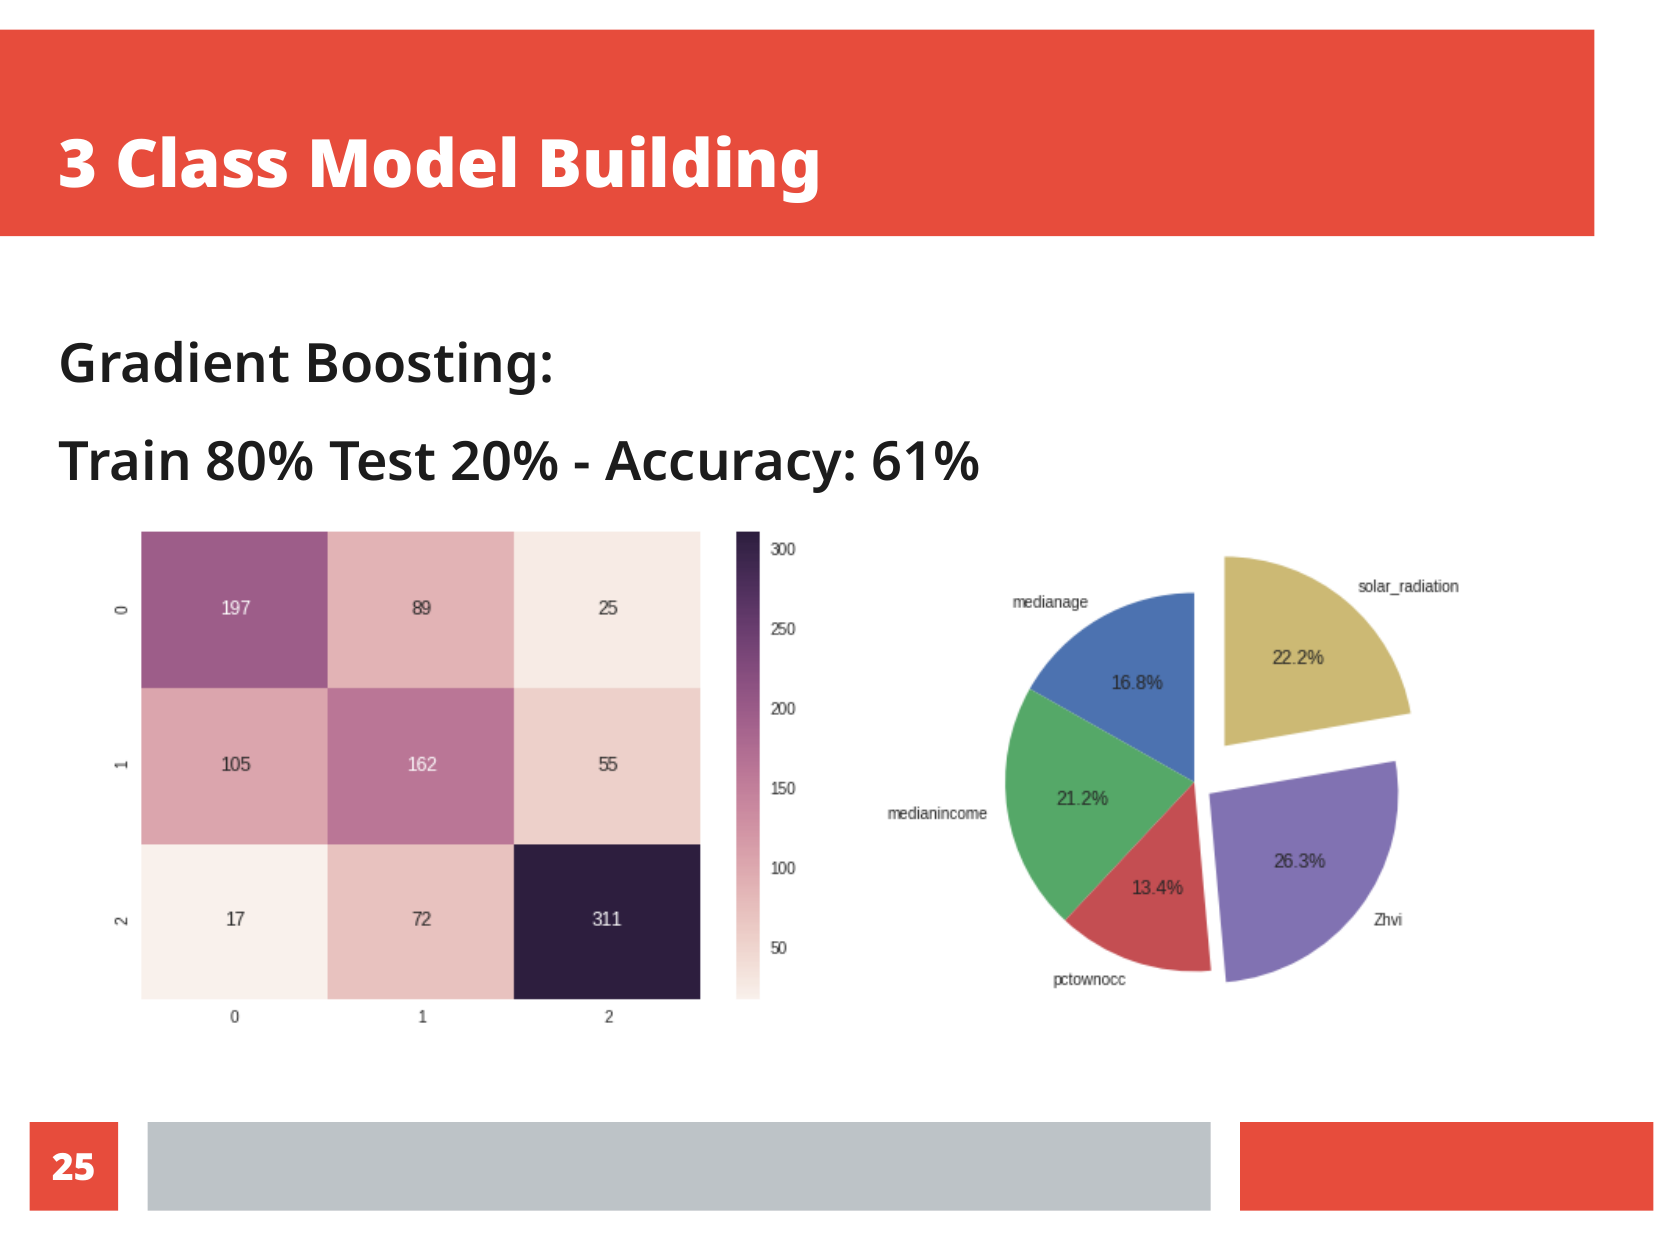

# 3 Class Model Building
Gradient Boosting:
Train 80% Test 20% - Accuracy: 61%
25